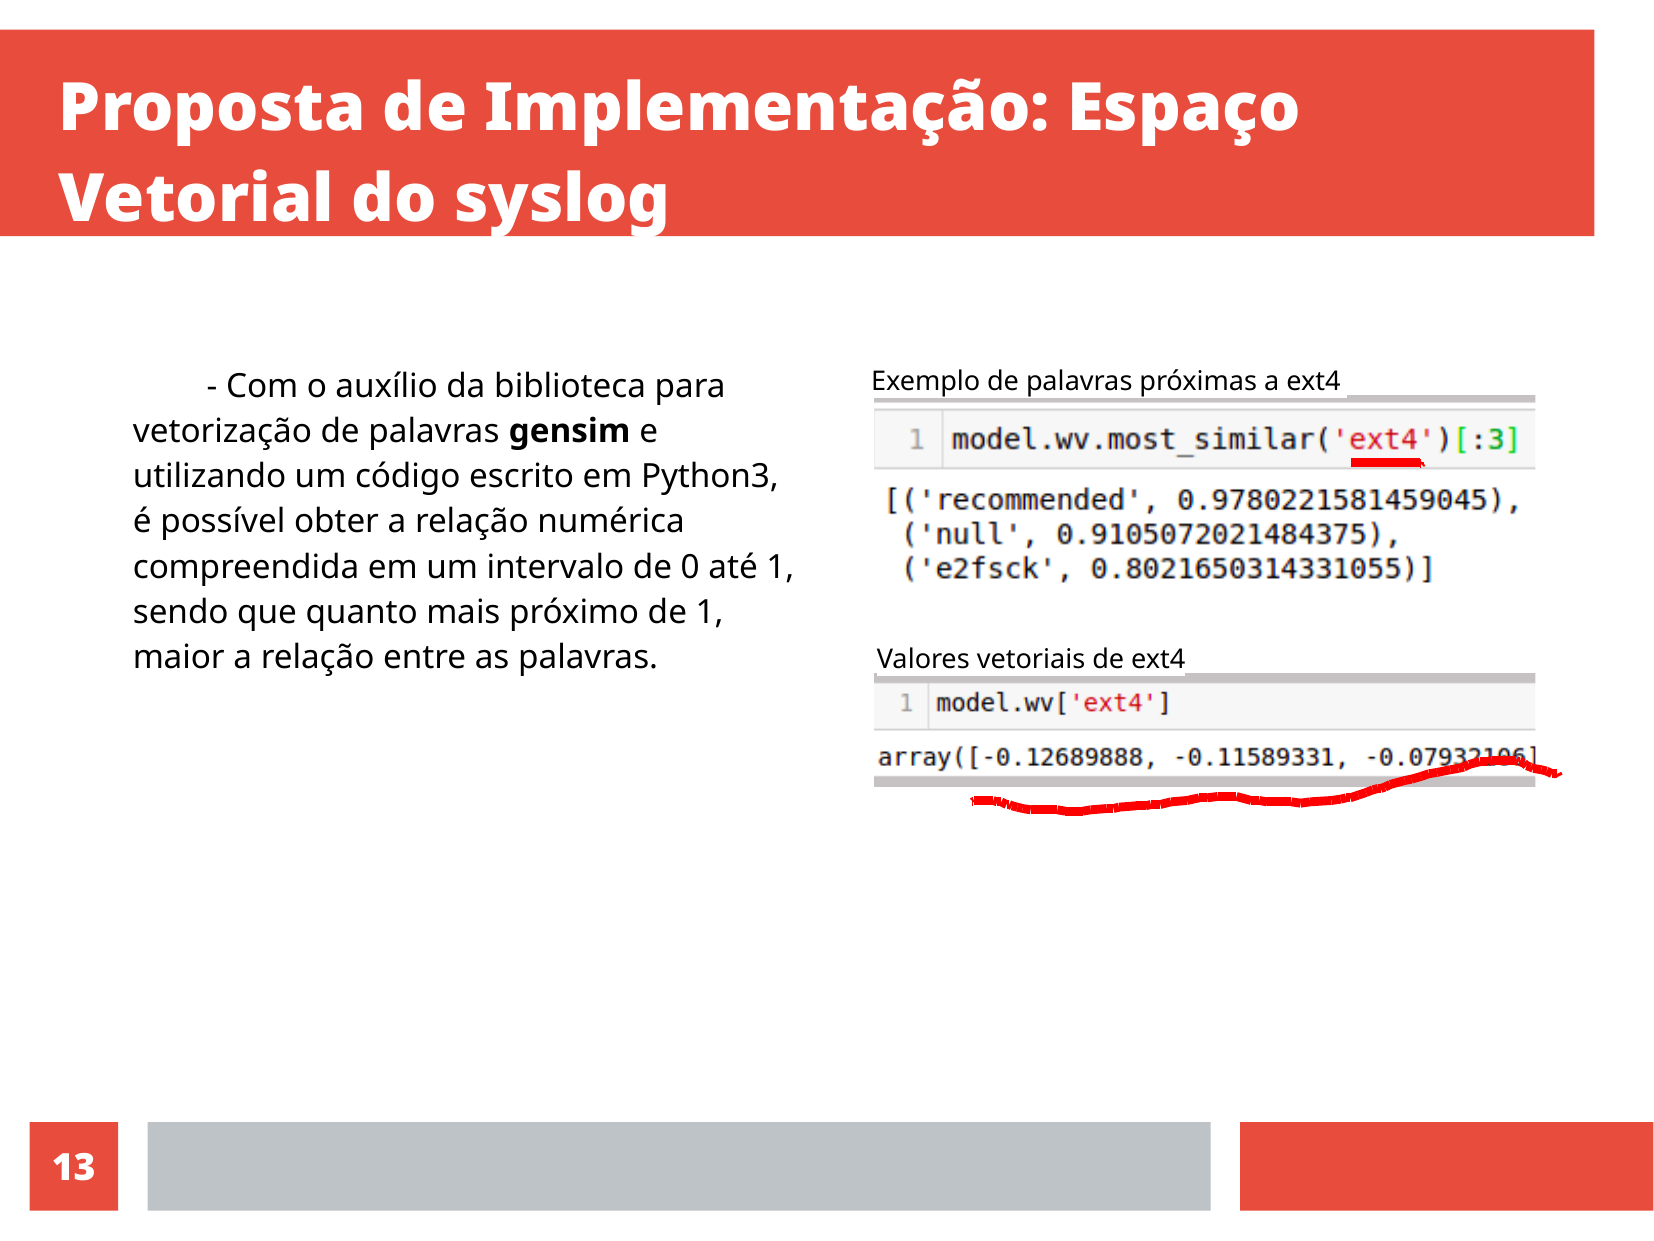

# Proposta de Implementação: Espaço Vetorial do syslog
	- Com o auxílio da biblioteca para vetorização de palavras gensim e utilizando um código escrito em Python3, é possível obter a relação numérica compreendida em um intervalo de 0 até 1, sendo que quanto mais próximo de 1, maior a relação entre as palavras.
Exemplo de palavras próximas a ext4
Valores vetoriais de ext4
13